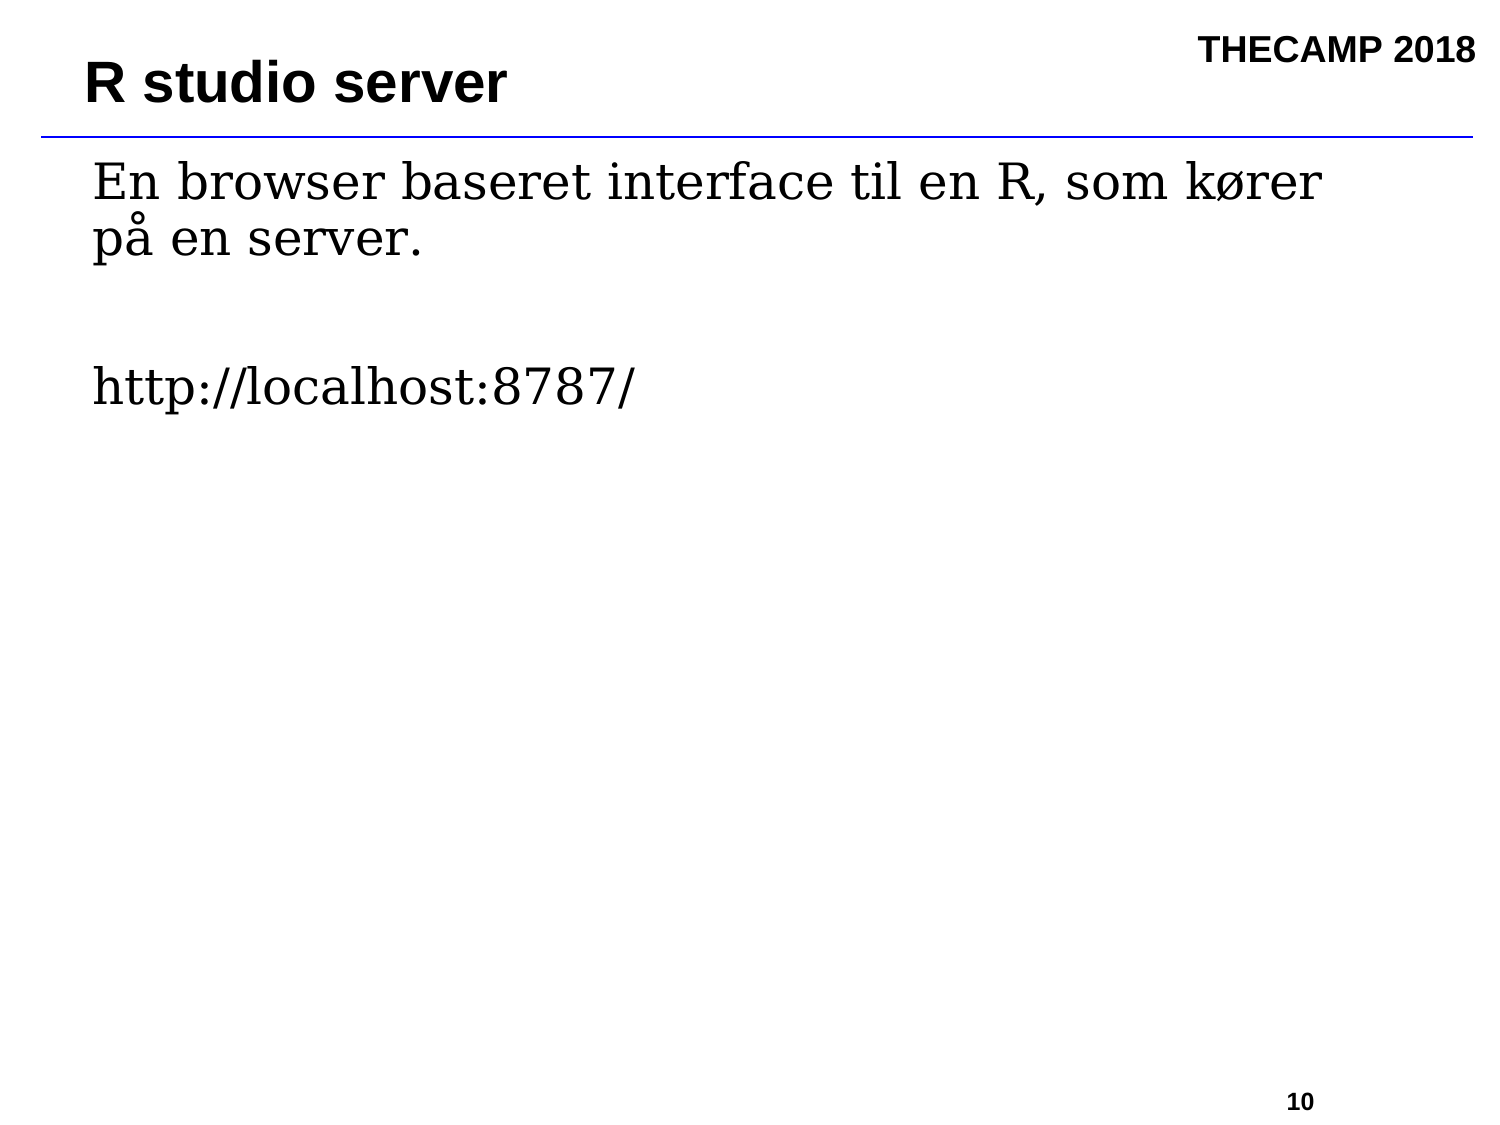

# R studio server
En browser baseret interface til en R, som kører på en server.
http://localhost:8787/